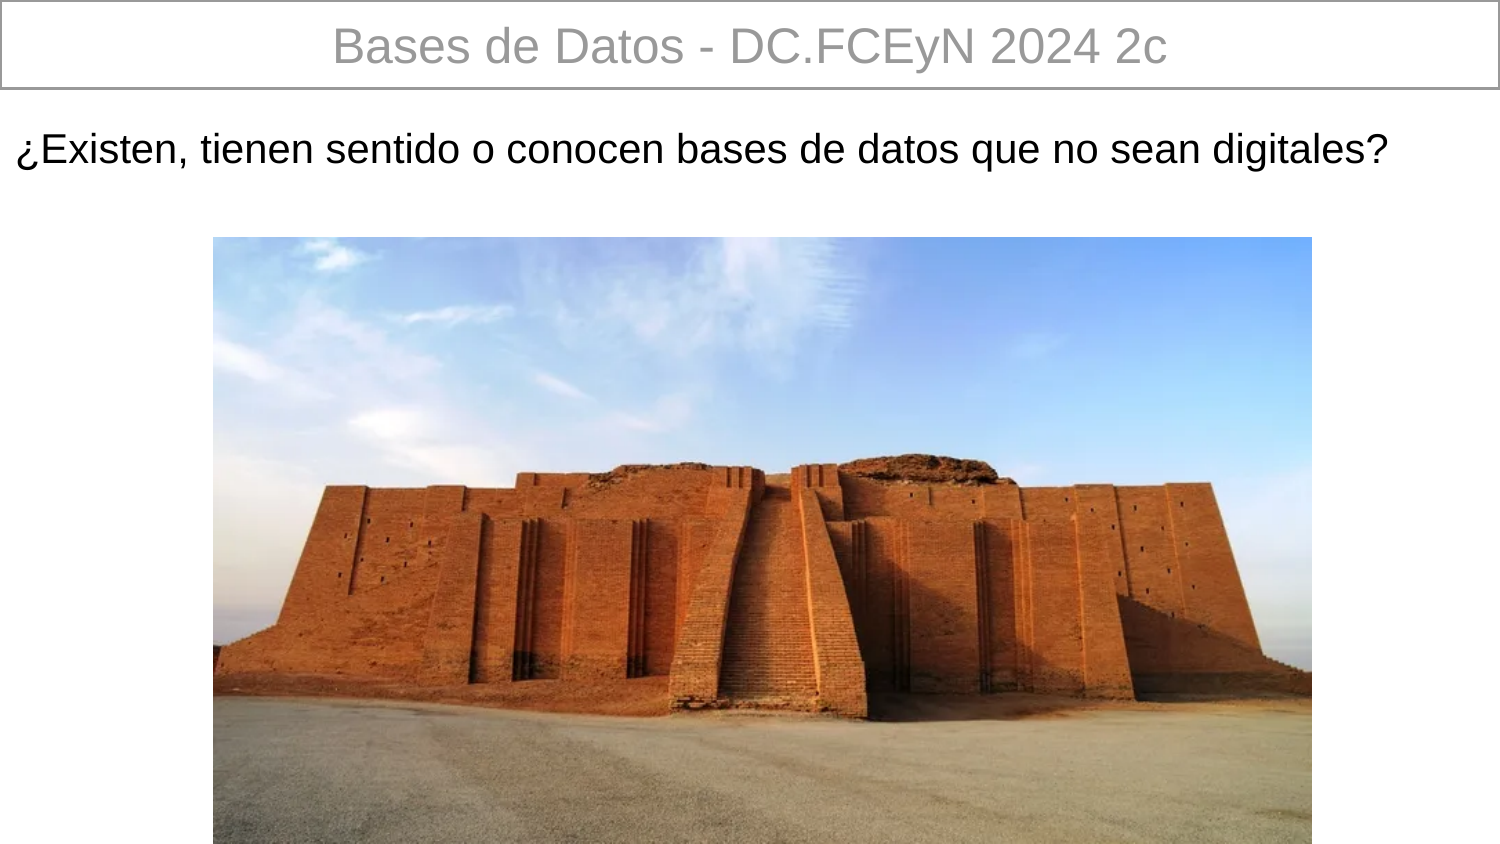

# Bases de Datos - DC.FCEyN 2024 2c
¿Existen, tienen sentido o conocen bases de datos que no sean digitales?